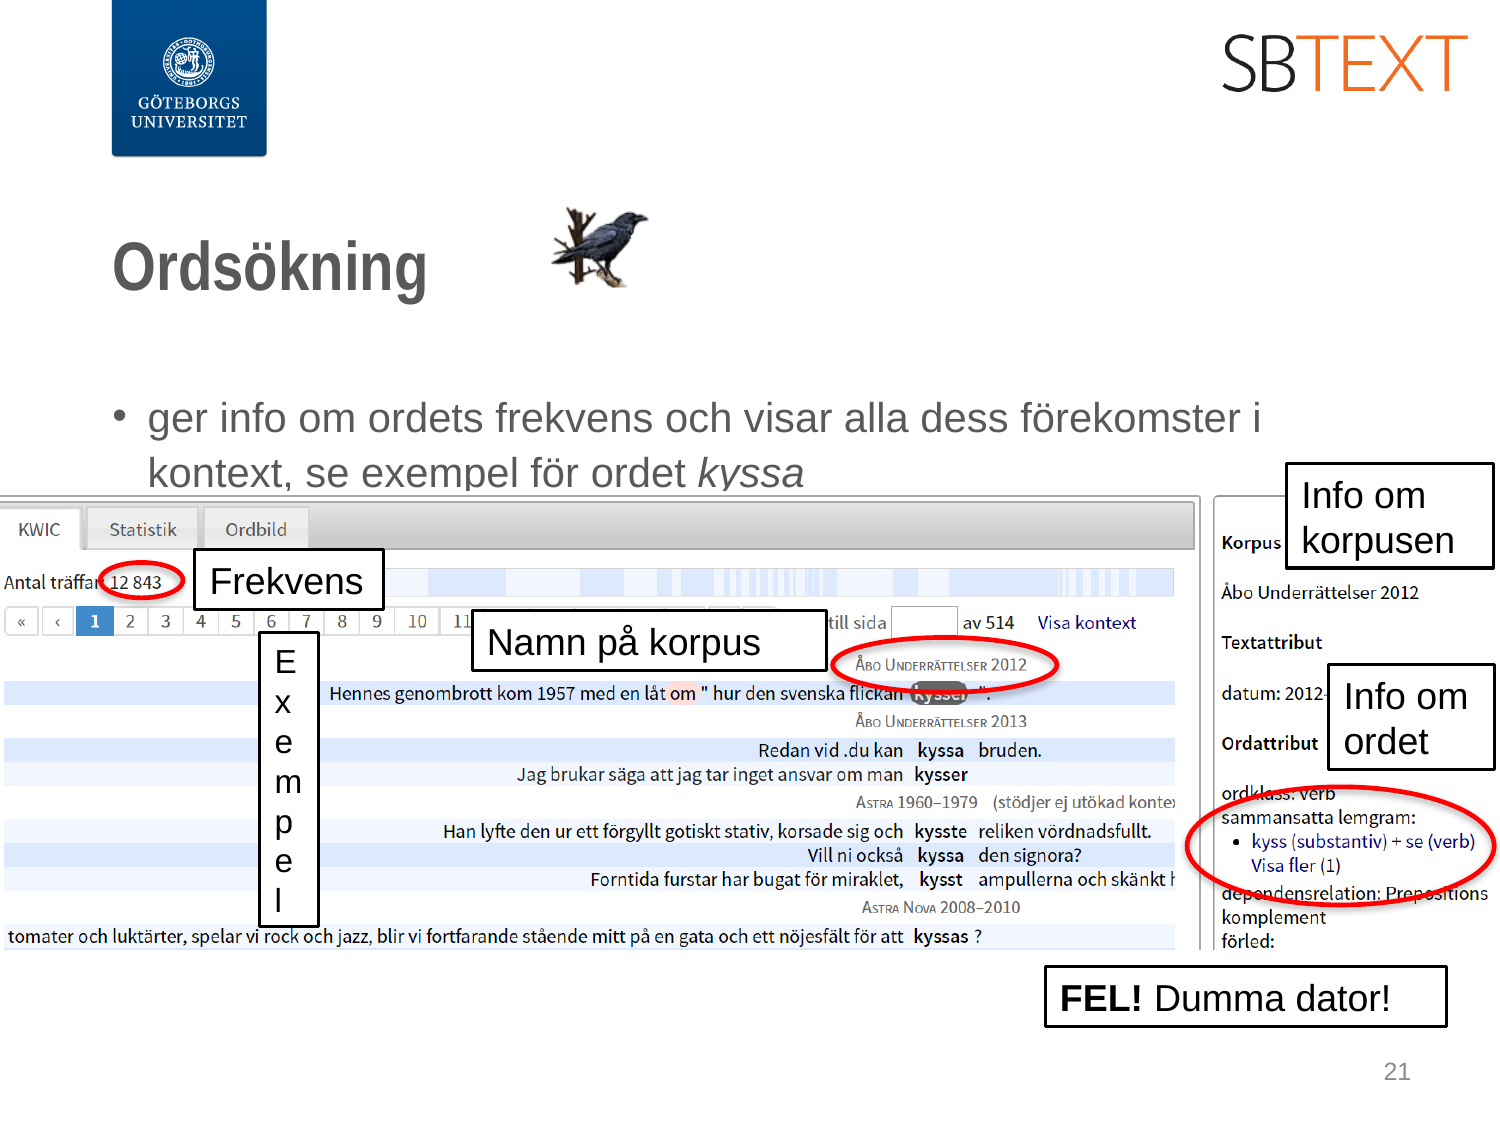

# Ordsökning
ger info om ordets frekvens och visar alla dess förekomster i kontext, se exempel för ordet kyssa
Info om korpusen
Frekvens
Namn på korpus
Exempe
l
Info om ordet
FEL! Dumma dator!